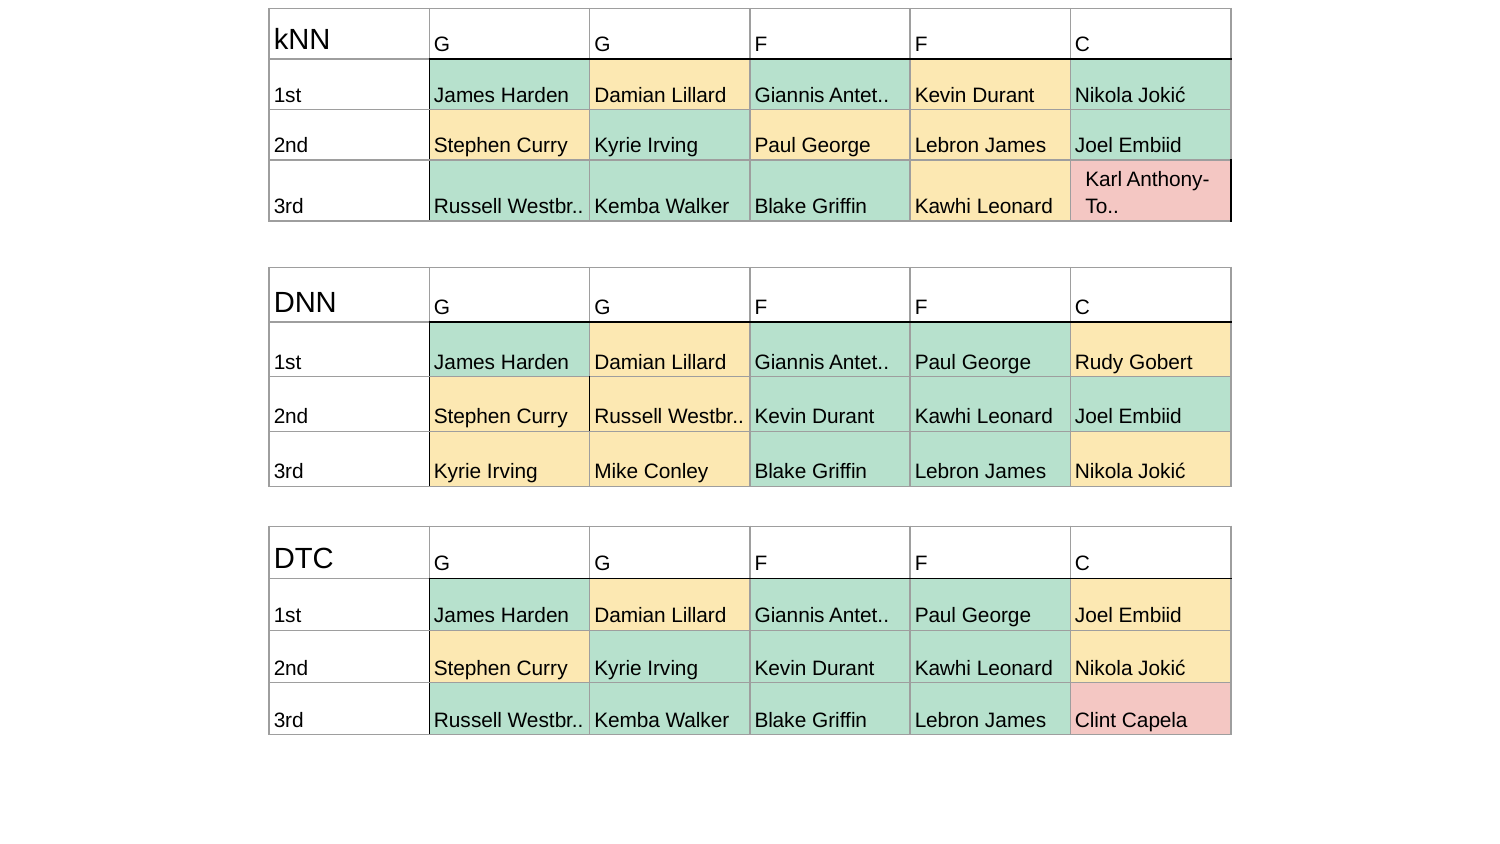

| kNN | G | G | F | F | C |
| --- | --- | --- | --- | --- | --- |
| 1st | James Harden | Damian Lillard | Giannis Antet.. | Kevin Durant | Nikola Jokić |
| 2nd | Stephen Curry | Kyrie Irving | Paul George | Lebron James | Joel Embiid |
| 3rd | Russell Westbr.. | Kemba Walker | Blake Griffin | Kawhi Leonard | Karl Anthony-To.. |
| DNN | G | G | F | F | C |
| --- | --- | --- | --- | --- | --- |
| 1st | James Harden | Damian Lillard | Giannis Antet.. | Paul George | Rudy Gobert |
| 2nd | Stephen Curry | Russell Westbr.. | Kevin Durant | Kawhi Leonard | Joel Embiid |
| 3rd | Kyrie Irving | Mike Conley | Blake Griffin | Lebron James | Nikola Jokić |
| DTC | G | G | F | F | C |
| --- | --- | --- | --- | --- | --- |
| 1st | James Harden | Damian Lillard | Giannis Antet.. | Paul George | Joel Embiid |
| 2nd | Stephen Curry | Kyrie Irving | Kevin Durant | Kawhi Leonard | Nikola Jokić |
| 3rd | Russell Westbr.. | Kemba Walker | Blake Griffin | Lebron James | Clint Capela |